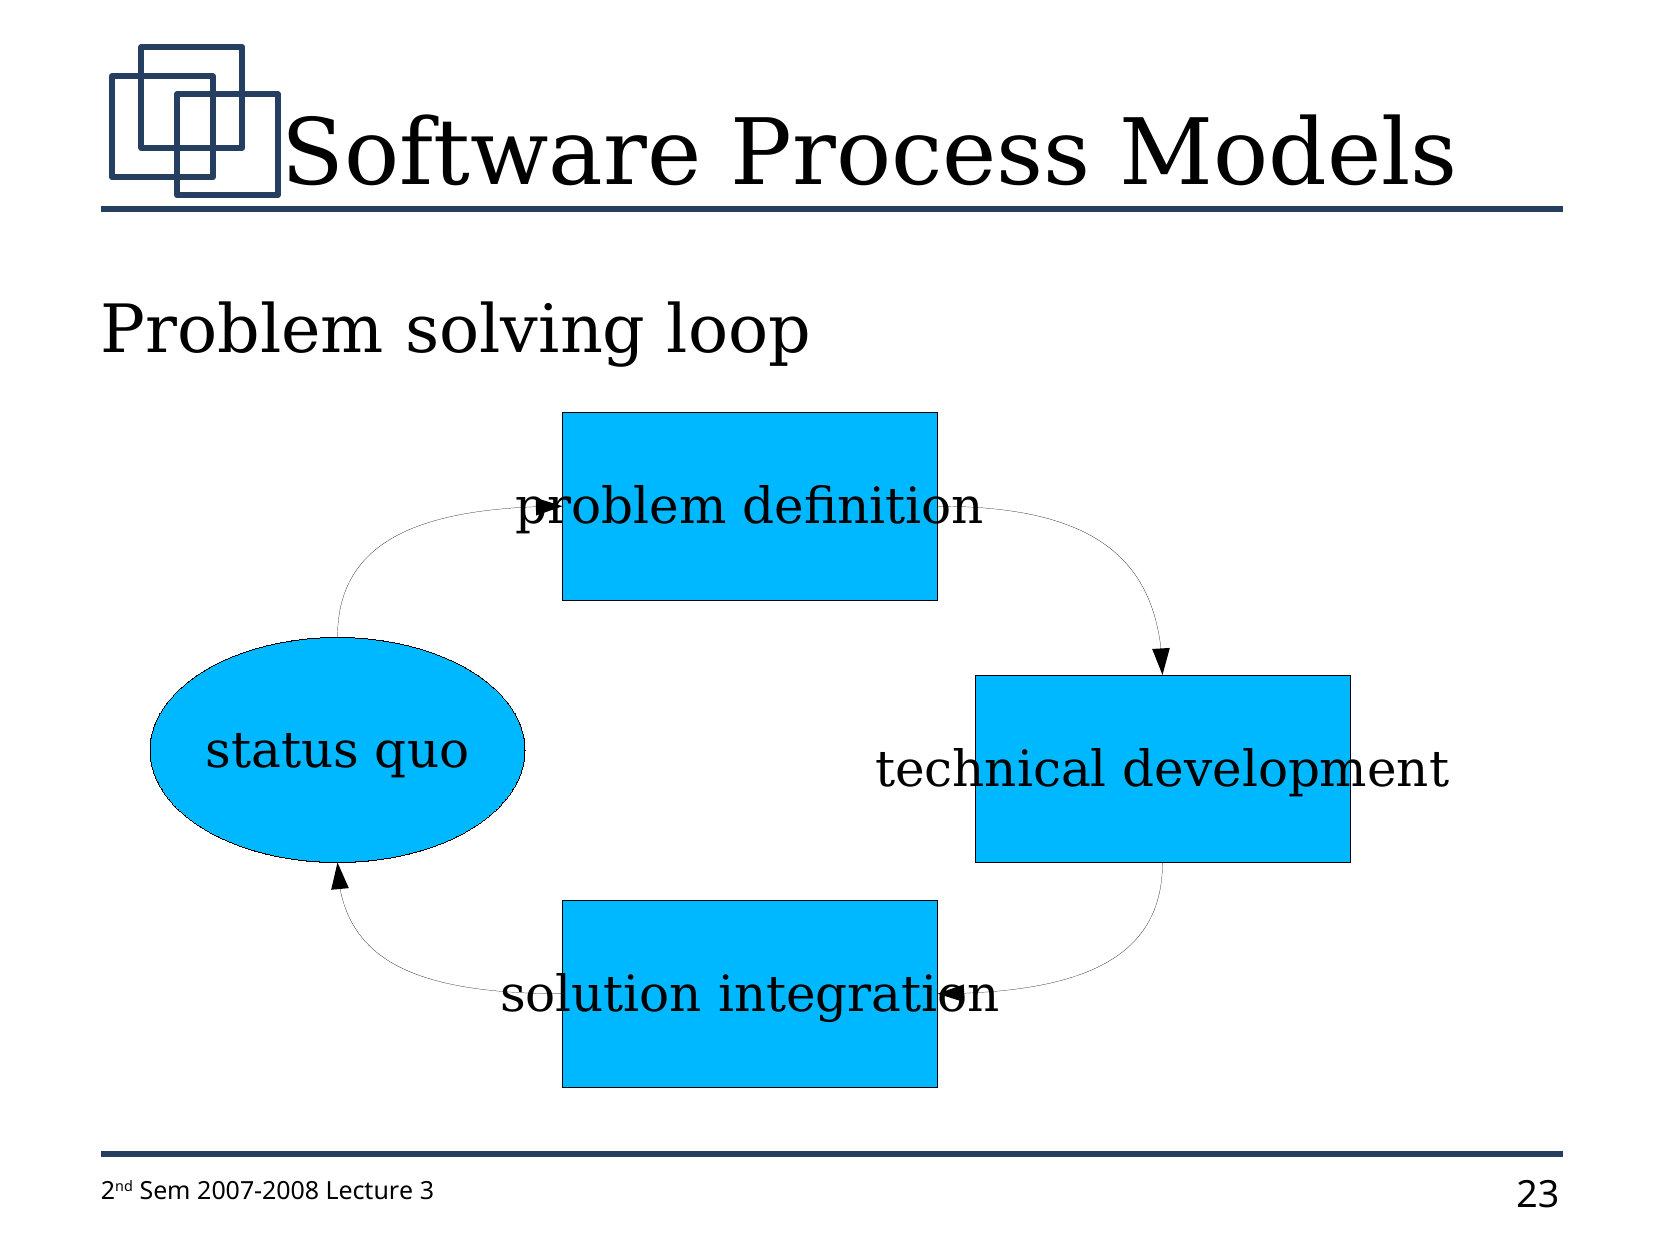

# Software Process Models
Problem solving loop
problem definition
status quo
technical development
solution integration